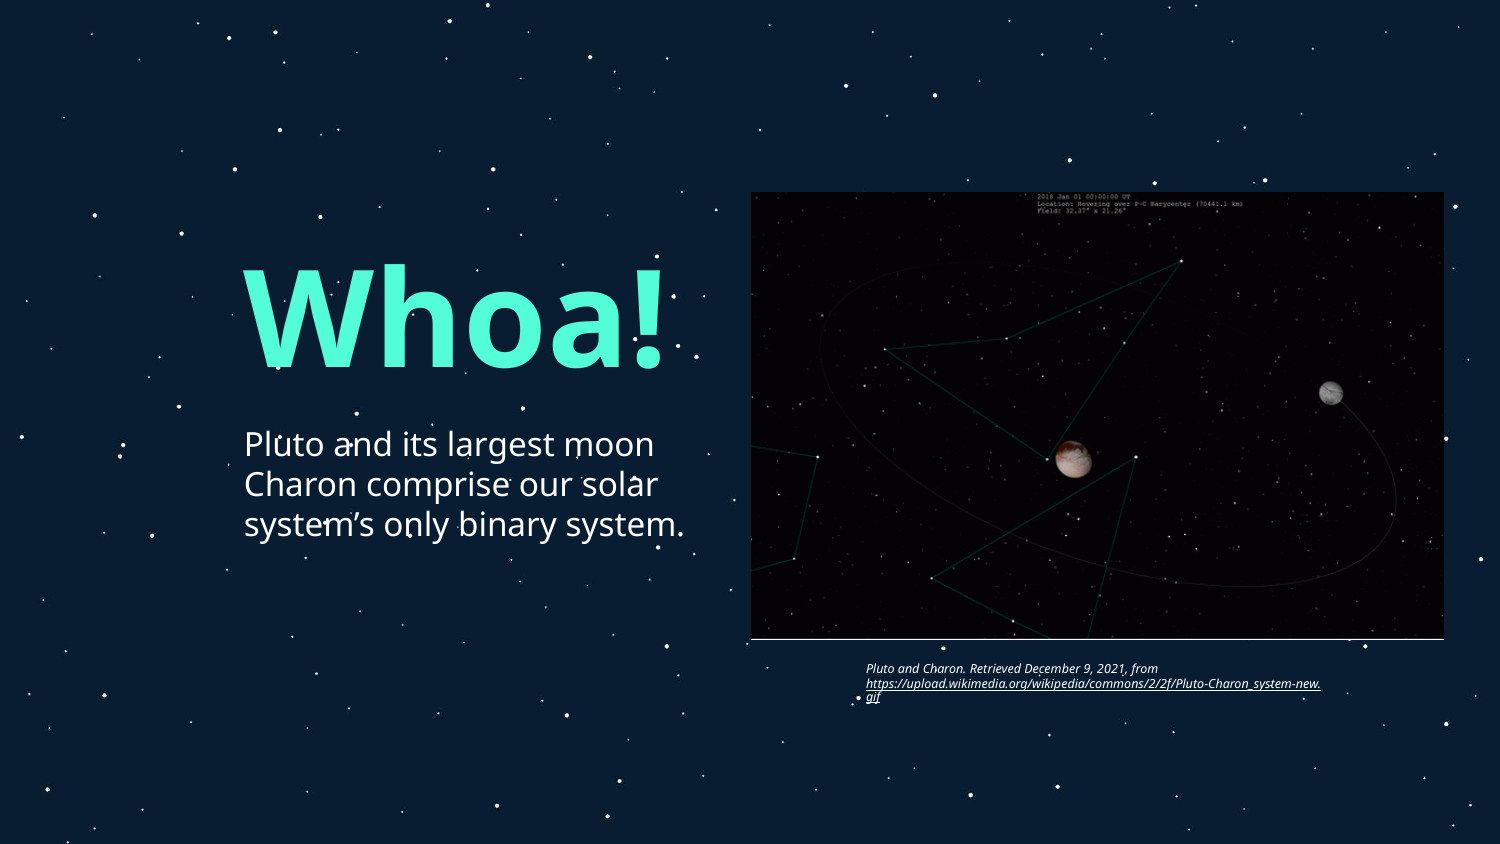

# Whoa!
Pluto and its largest moon Charon comprise our solar system’s only binary system.
Pluto and Charon. Retrieved December 9, 2021, from https://upload.wikimedia.org/wikipedia/commons/2/2f/Pluto-Charon_system-new.gif